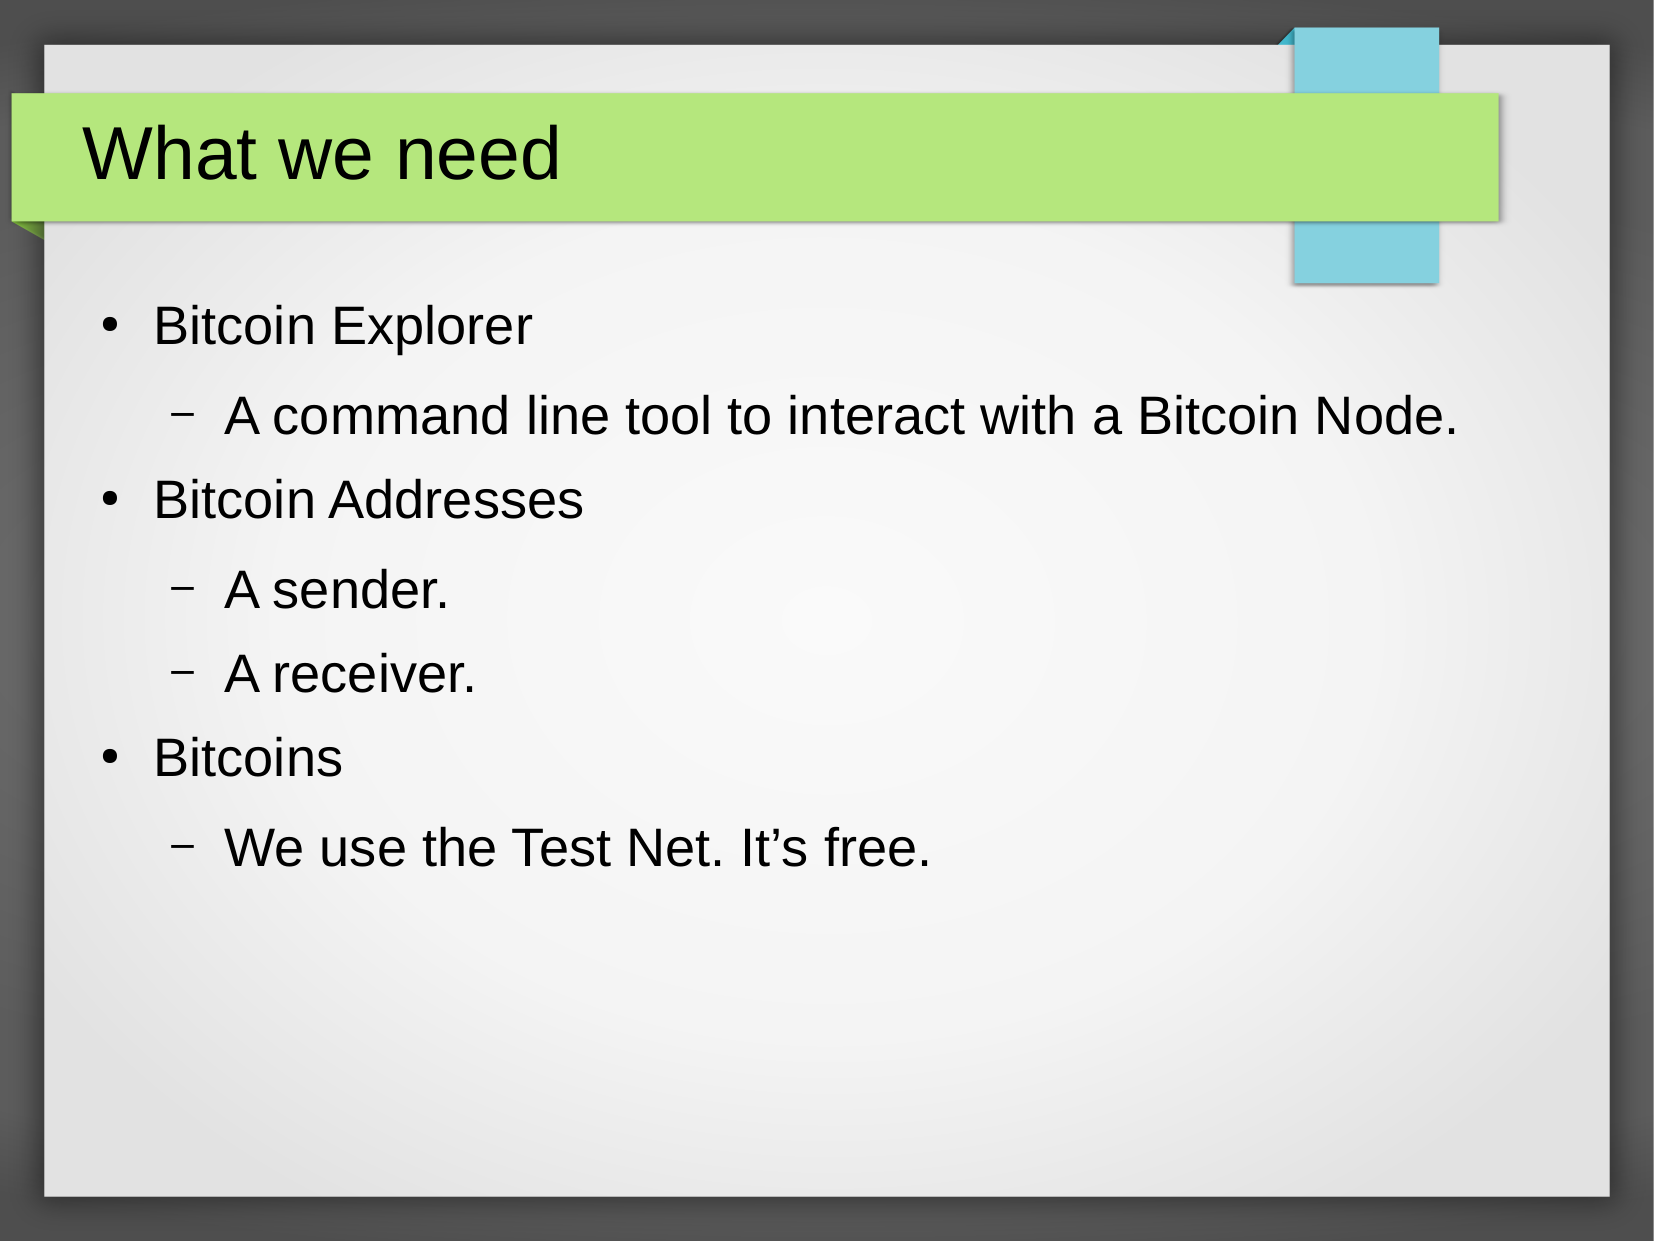

# What we need
Bitcoin Explorer
A command line tool to interact with a Bitcoin Node.
Bitcoin Addresses
A sender.
A receiver.
Bitcoins
We use the Test Net. It’s free.